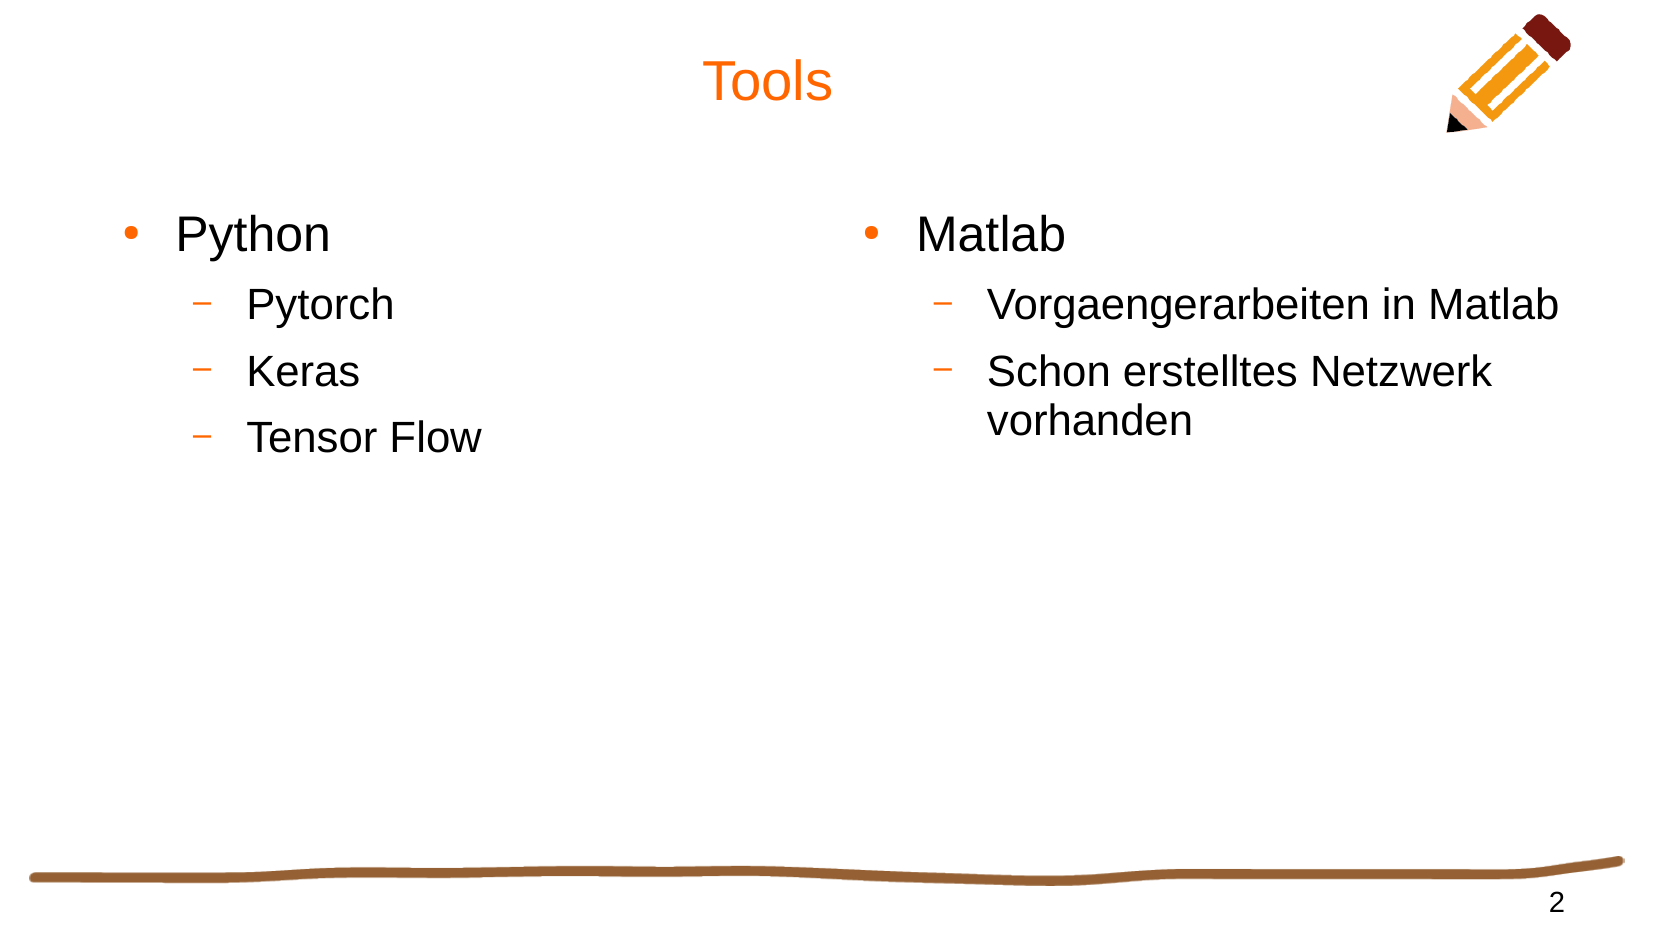

# Tools
Python
Pytorch
Keras
Tensor Flow
Matlab
Vorgaengerarbeiten in Matlab
Schon erstelltes Netzwerk vorhanden
2